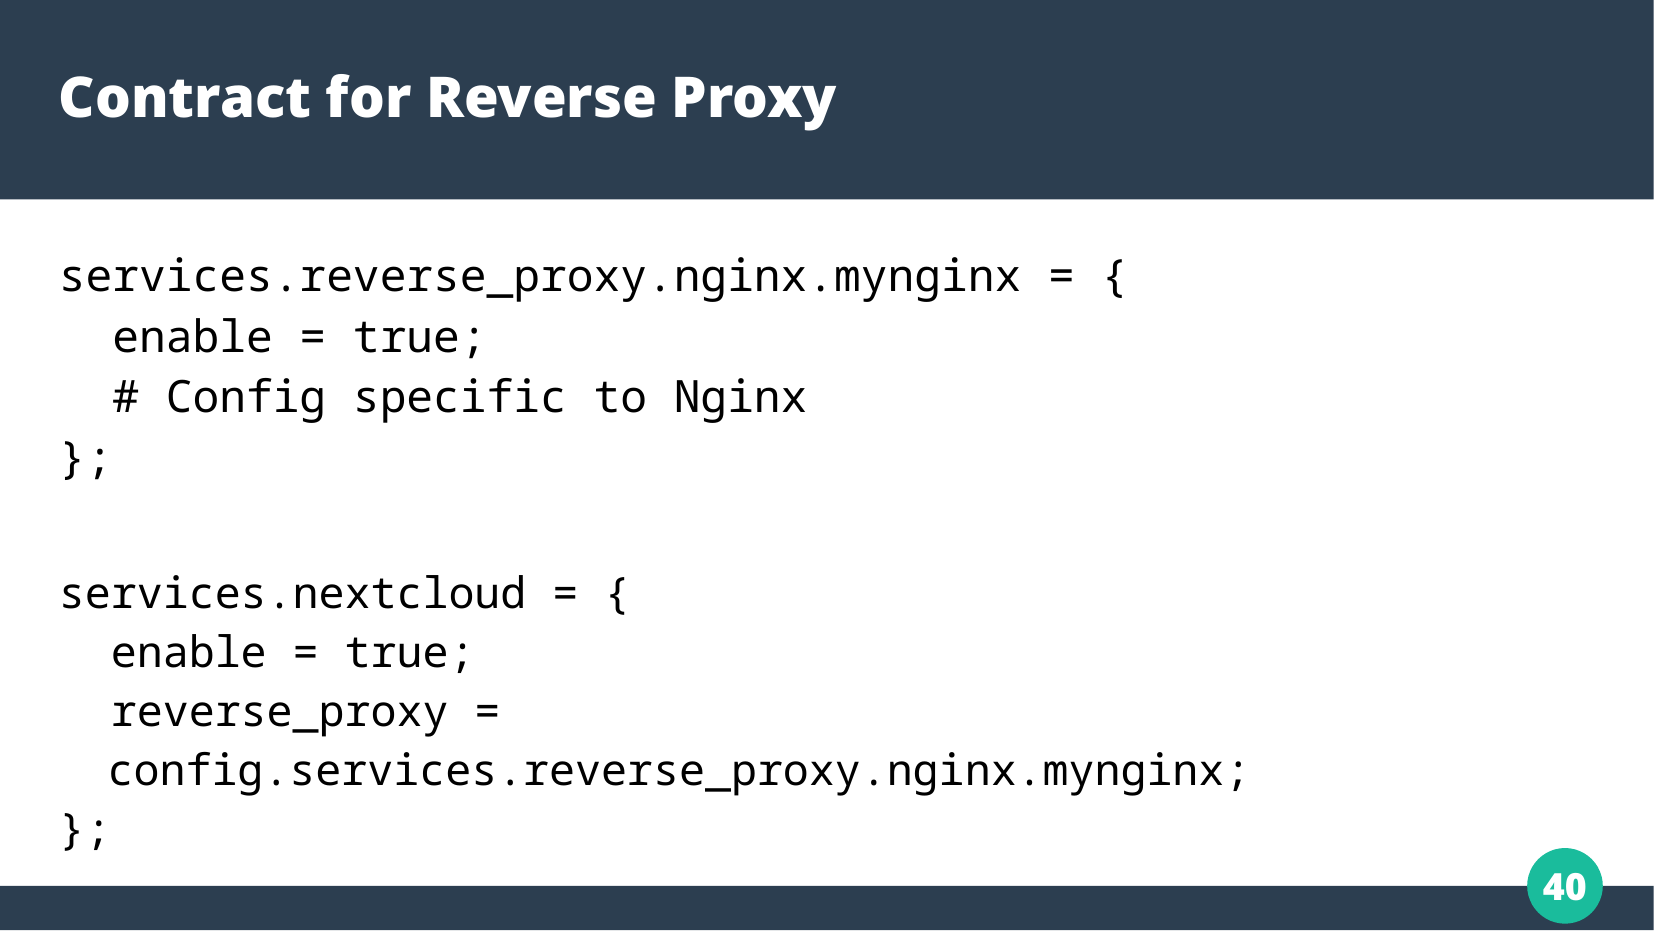

# Contract for Reverse Proxy
services.reverse_proxy.nginx.mynginx = {
 enable = true;
 # Config specific to Nginx
};
services.nextcloud = {
 enable = true;
 reverse_proxy =
		config.services.reverse_proxy.nginx.mynginx;
};